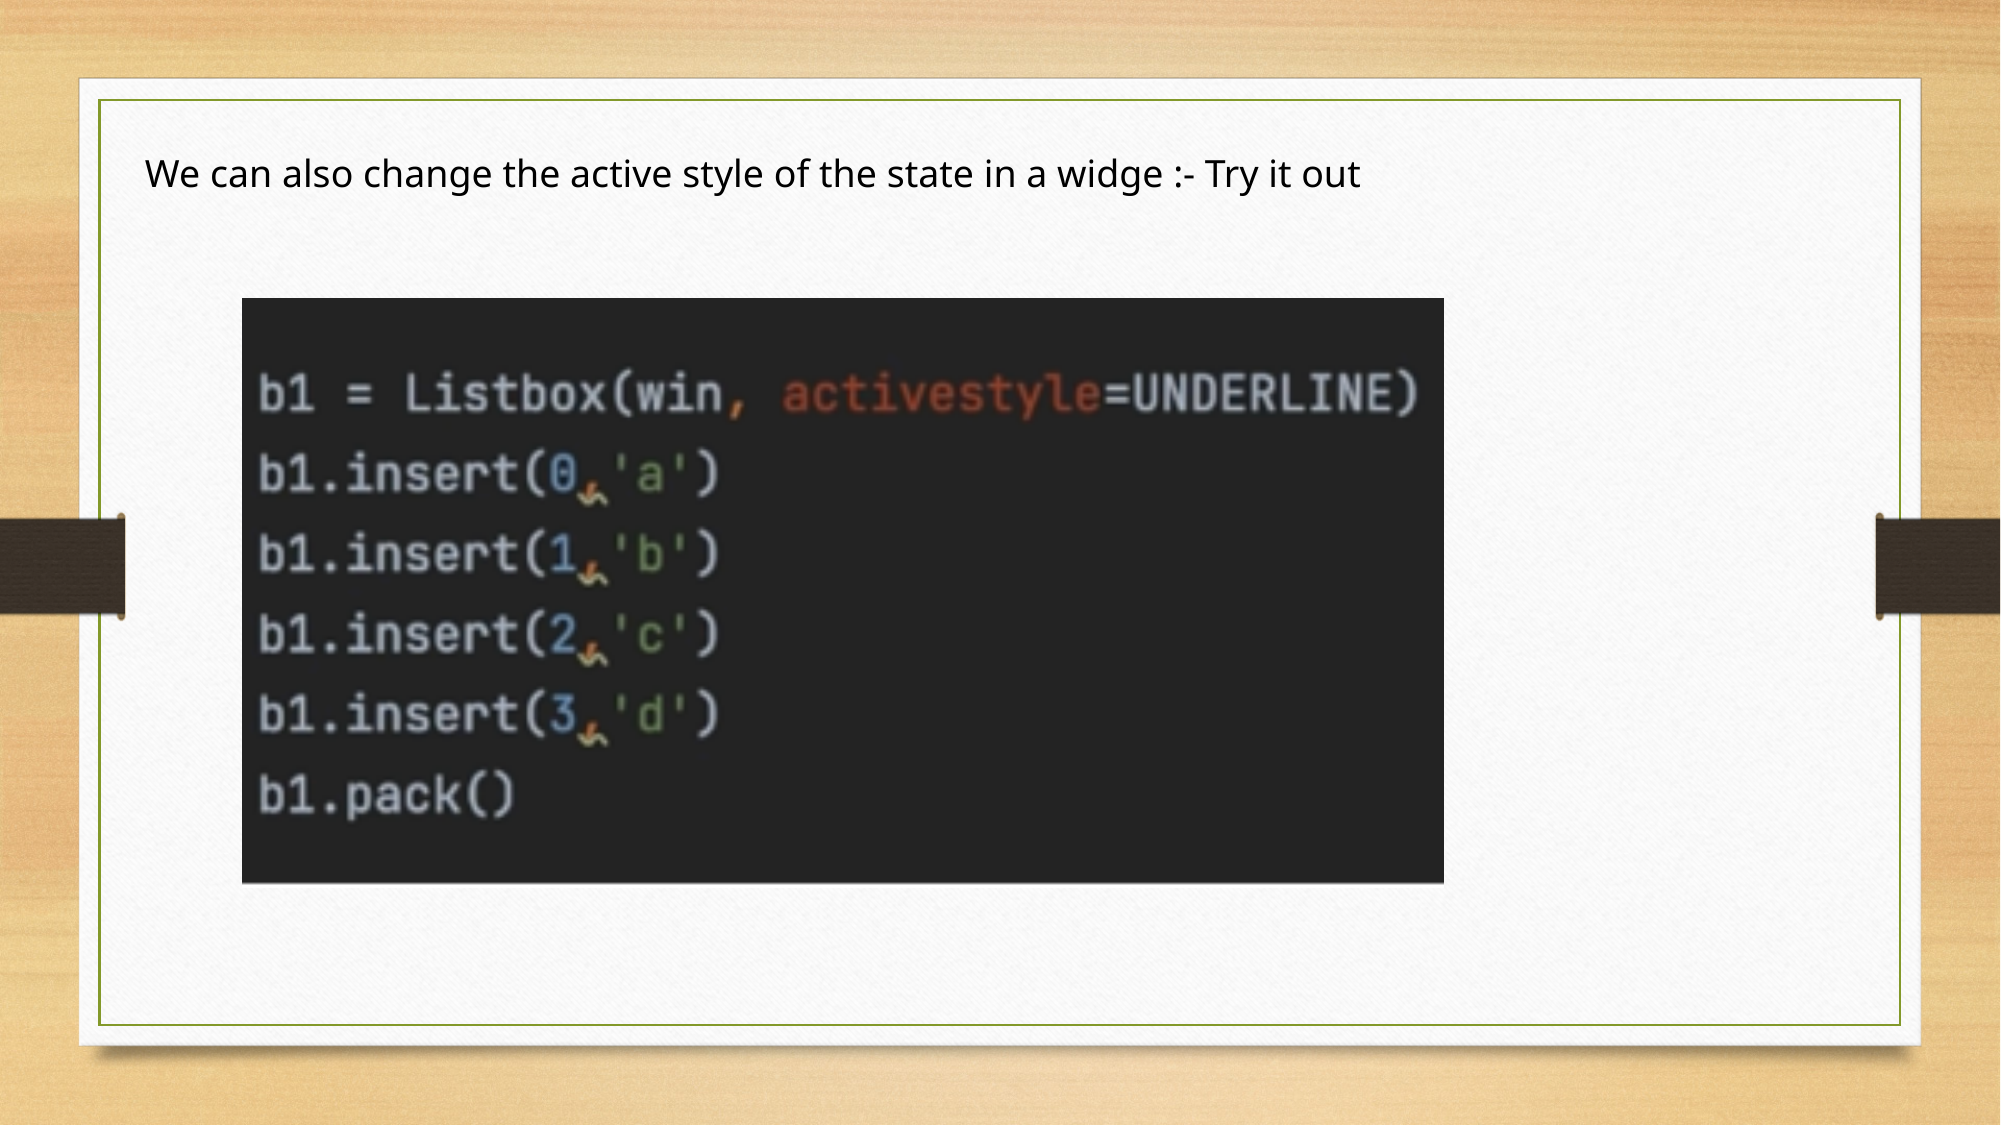

We can also change the active style of the state in a widge :- Try it out